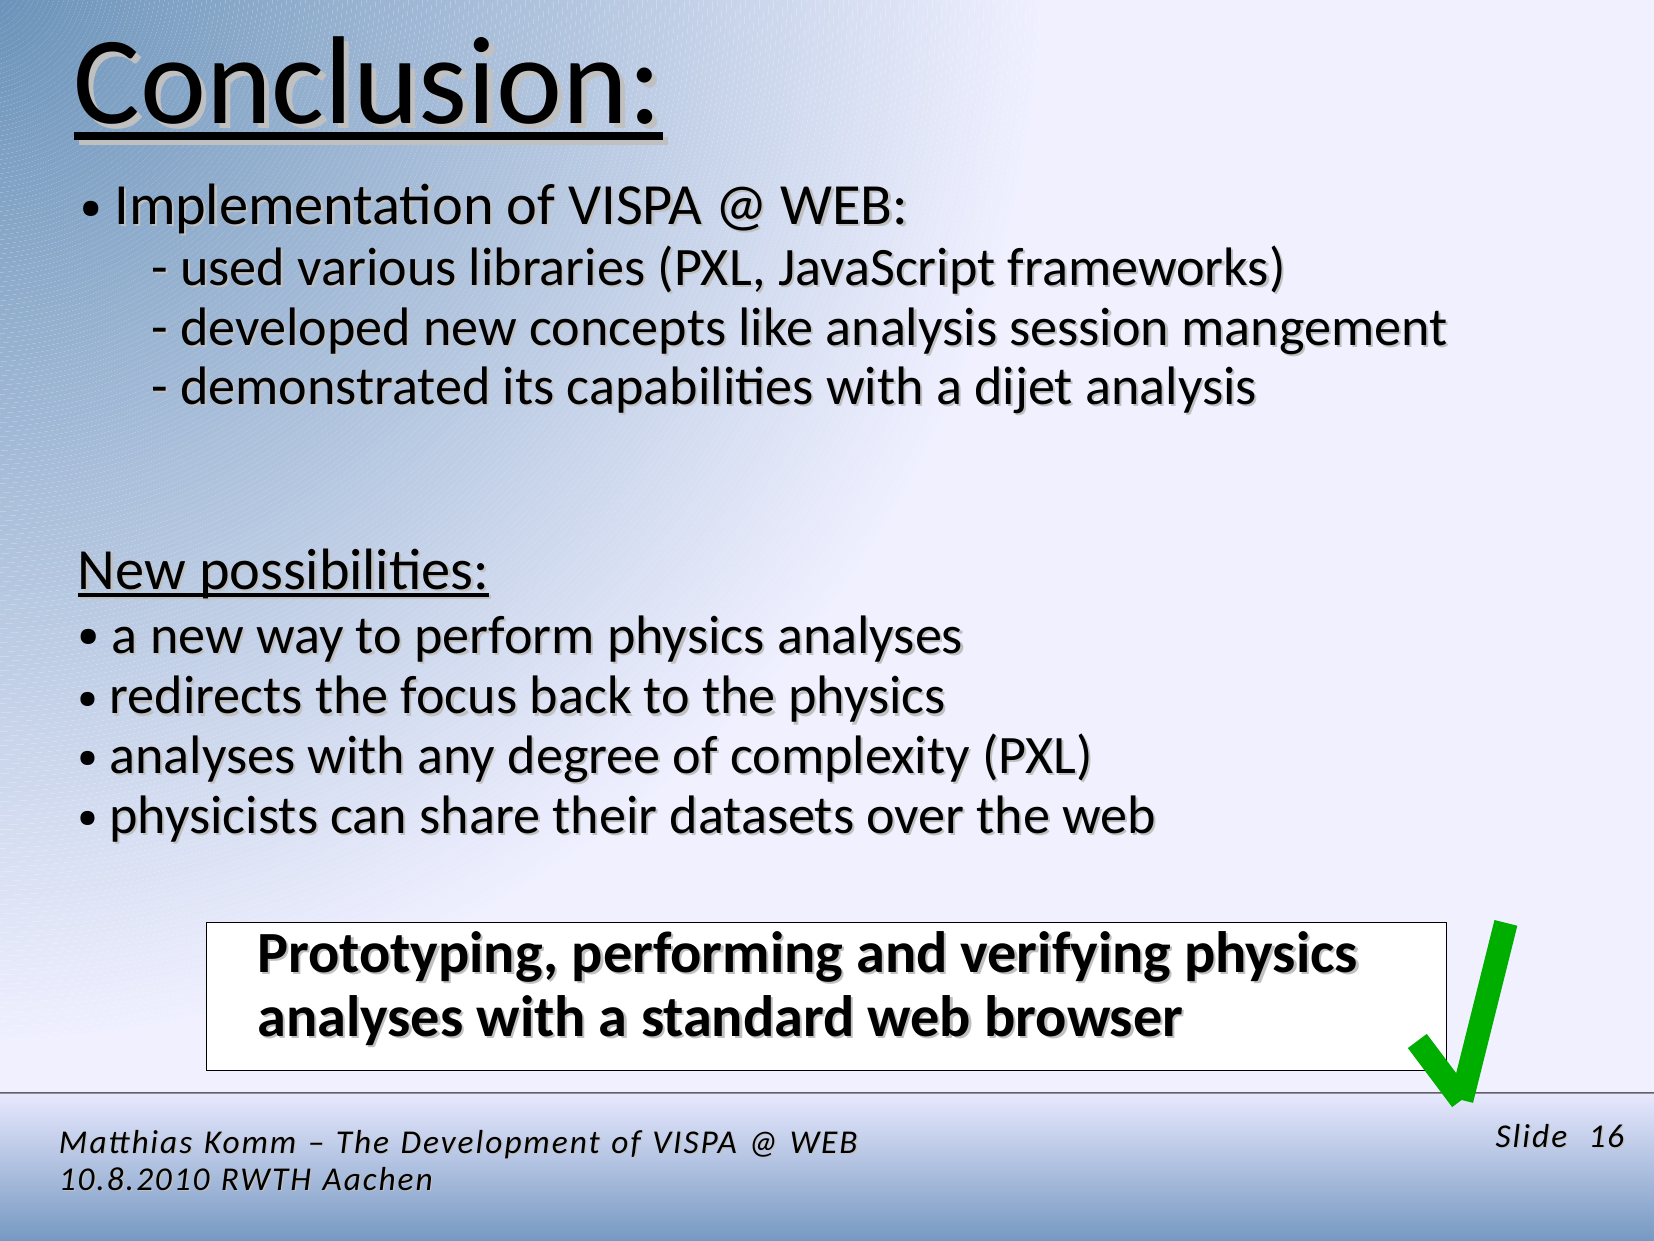

Conclusion:
 Implementation of VISPA @ WEB:
- used various libraries (PXL, JavaScript frameworks)
- developed new concepts like analysis session mangement
- demonstrated its capabilities with a dijet analysis
New possibilities:
 a new way to perform physics analyses
 redirects the focus back to the physics
 analyses with any degree of complexity (PXL)
 physicists can share their datasets over the web
Prototyping, performing and verifying physics analyses with a standard web browser
16
Matthias Komm